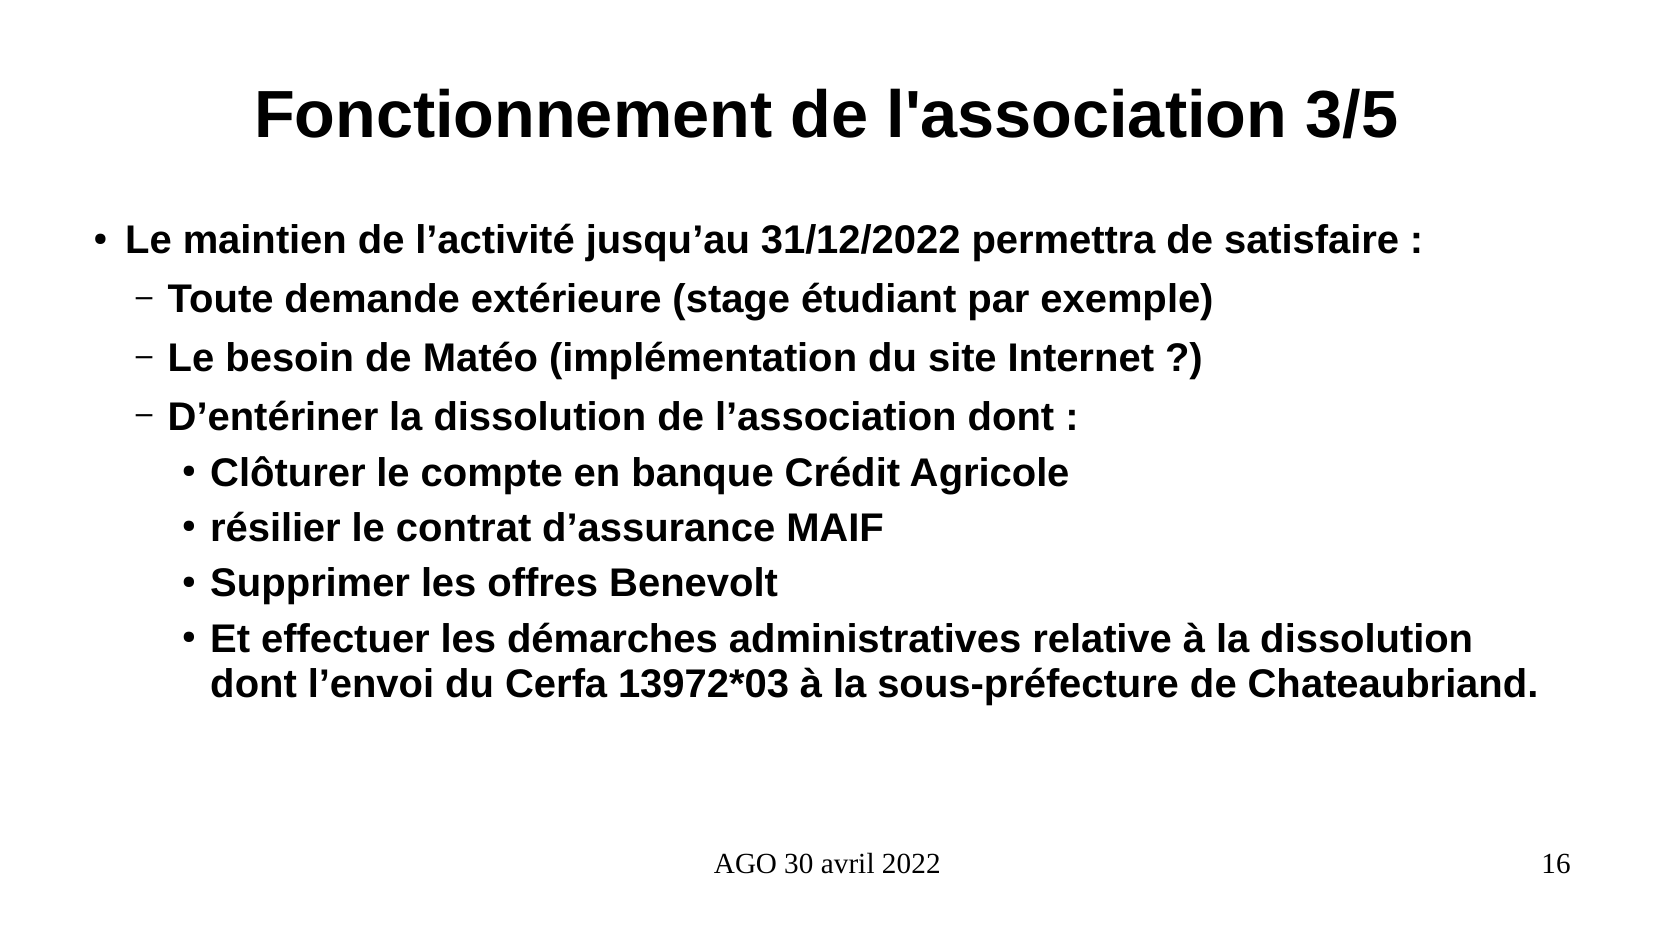

# Fonctionnement de l'association 3/5
Le maintien de l’activité jusqu’au 31/12/2022 permettra de satisfaire :
Toute demande extérieure (stage étudiant par exemple)
Le besoin de Matéo (implémentation du site Internet ?)
D’entériner la dissolution de l’association dont :
Clôturer le compte en banque Crédit Agricole
résilier le contrat d’assurance MAIF
Supprimer les offres Benevolt
Et effectuer les démarches administratives relative à la dissolution dont l’envoi du Cerfa 13972*03 à la sous-préfecture de Chateaubriand.
AGO 30 avril 2022
16